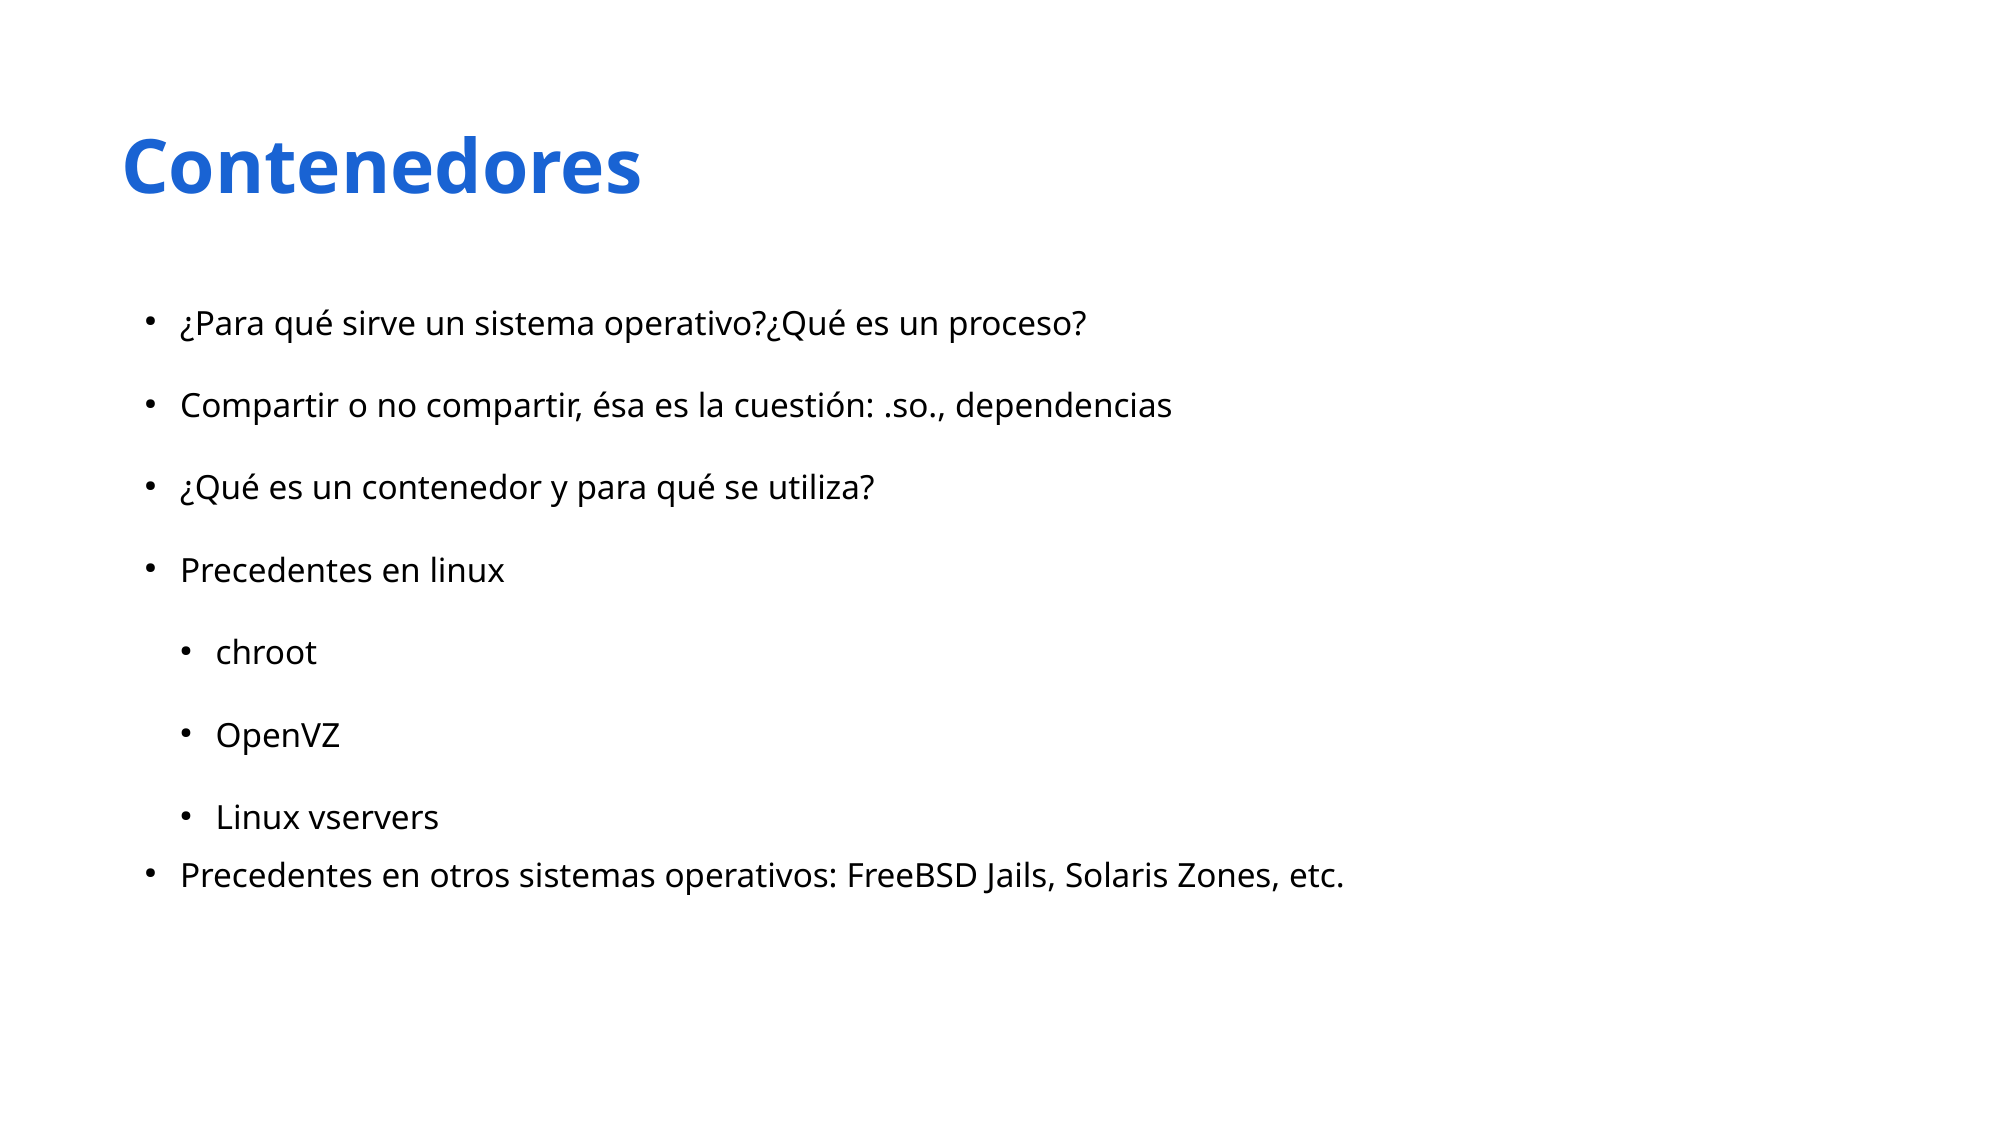

Contenedores
¿Para qué sirve un sistema operativo?¿Qué es un proceso?
Compartir o no compartir, ésa es la cuestión: .so., dependencias
¿Qué es un contenedor y para qué se utiliza?
Precedentes en linux
chroot
OpenVZ
Linux vservers
Precedentes en otros sistemas operativos: FreeBSD Jails, Solaris Zones, etc.